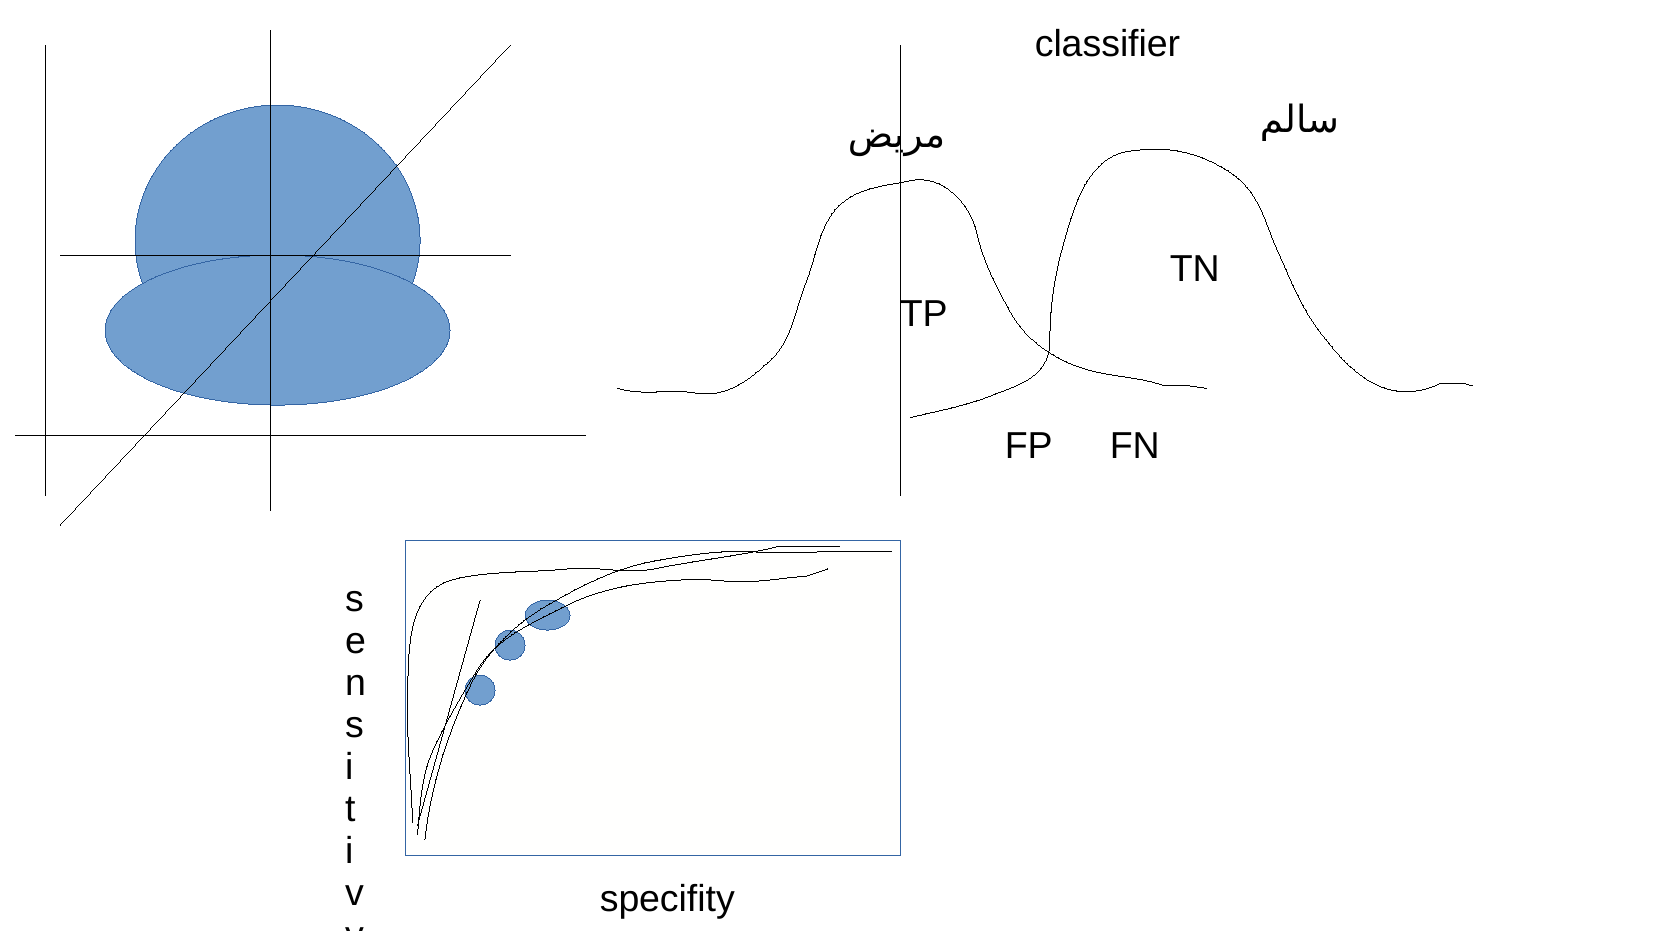

classifier
سالم
مریض
TN
TP
FP
FN
sensitivy
specifity